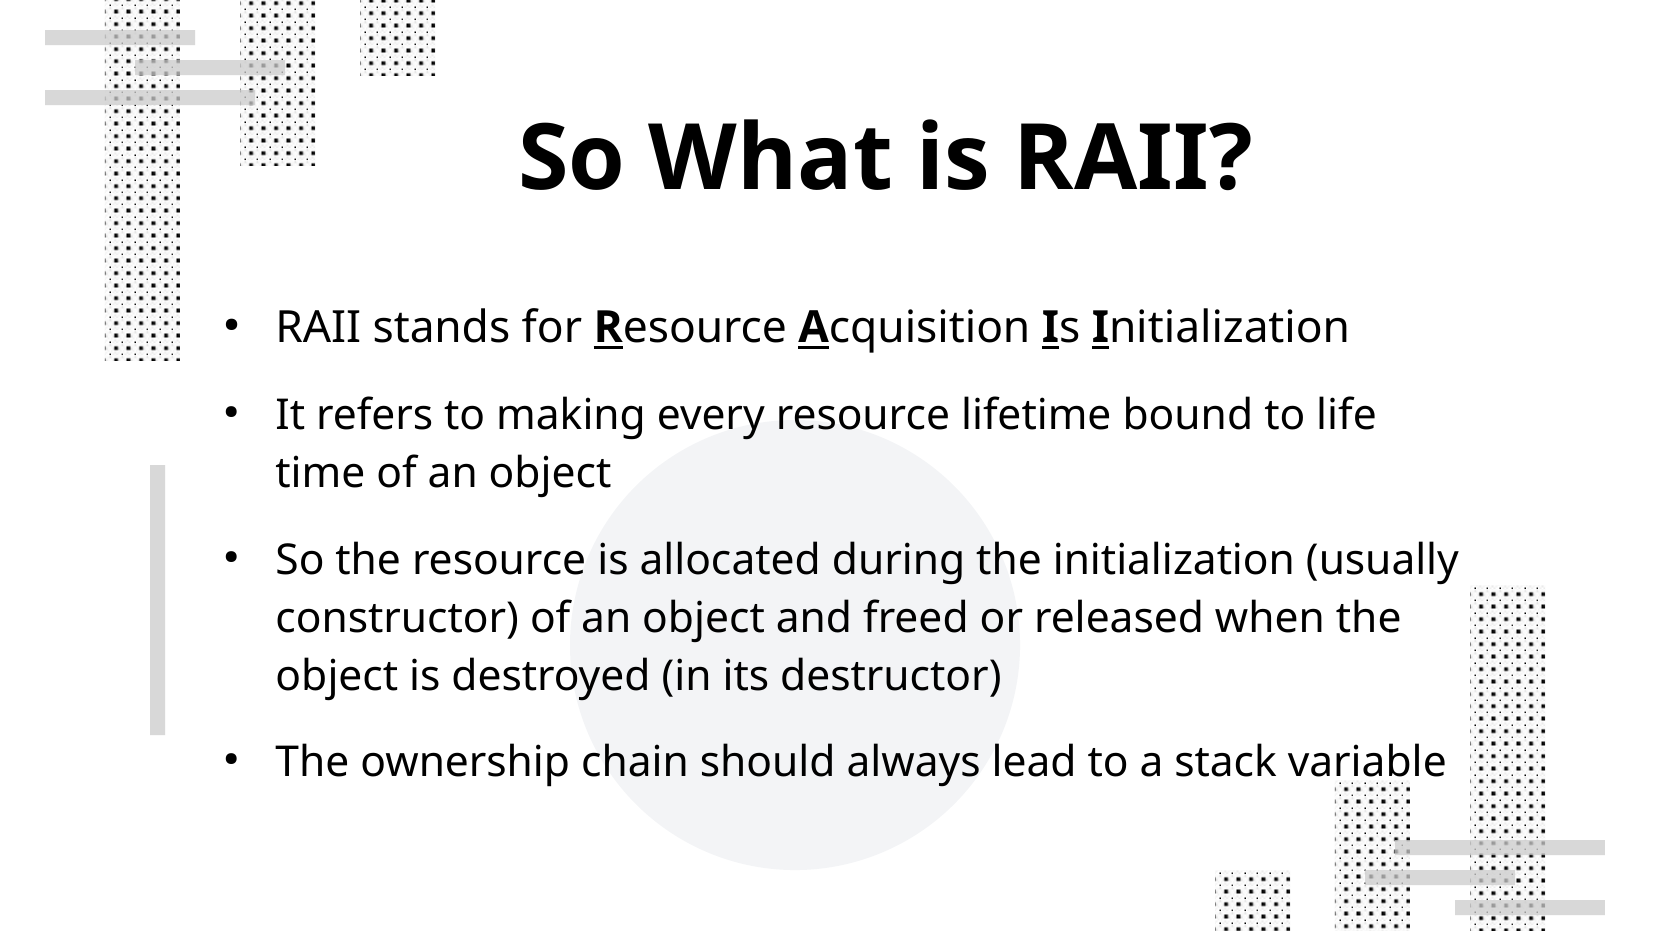

# So What is RAII?
RAII stands for Resource Acquisition Is Initialization
It refers to making every resource lifetime bound to life time of an object
So the resource is allocated during the initialization (usually constructor) of an object and freed or released when the object is destroyed (in its destructor)
The ownership chain should always lead to a stack variable